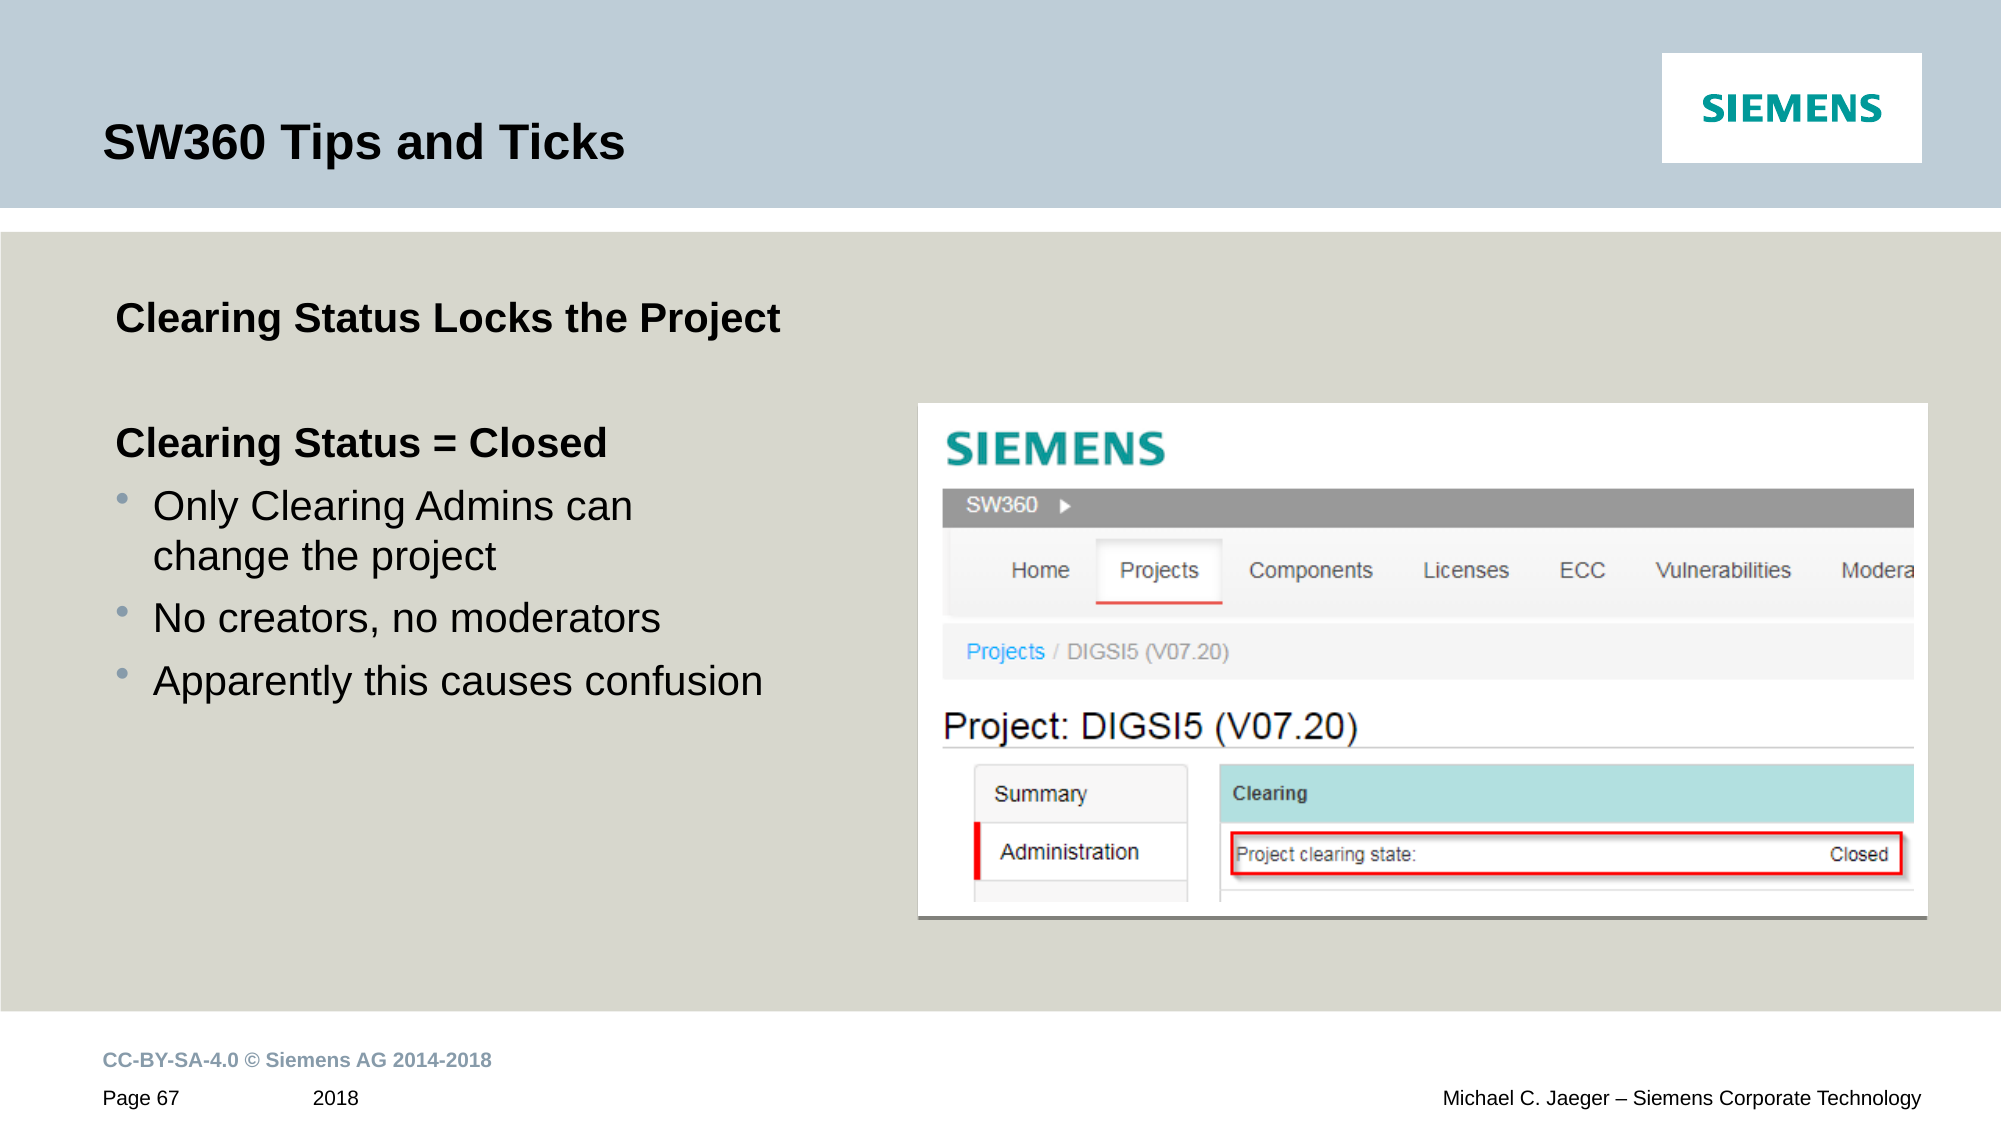

# SW360 Tips and Ticks
Clearing Status Locks the Project
Clearing Status = Closed
Only Clearing Admins can
change the project
No creators, no moderators
Apparently this causes confusion